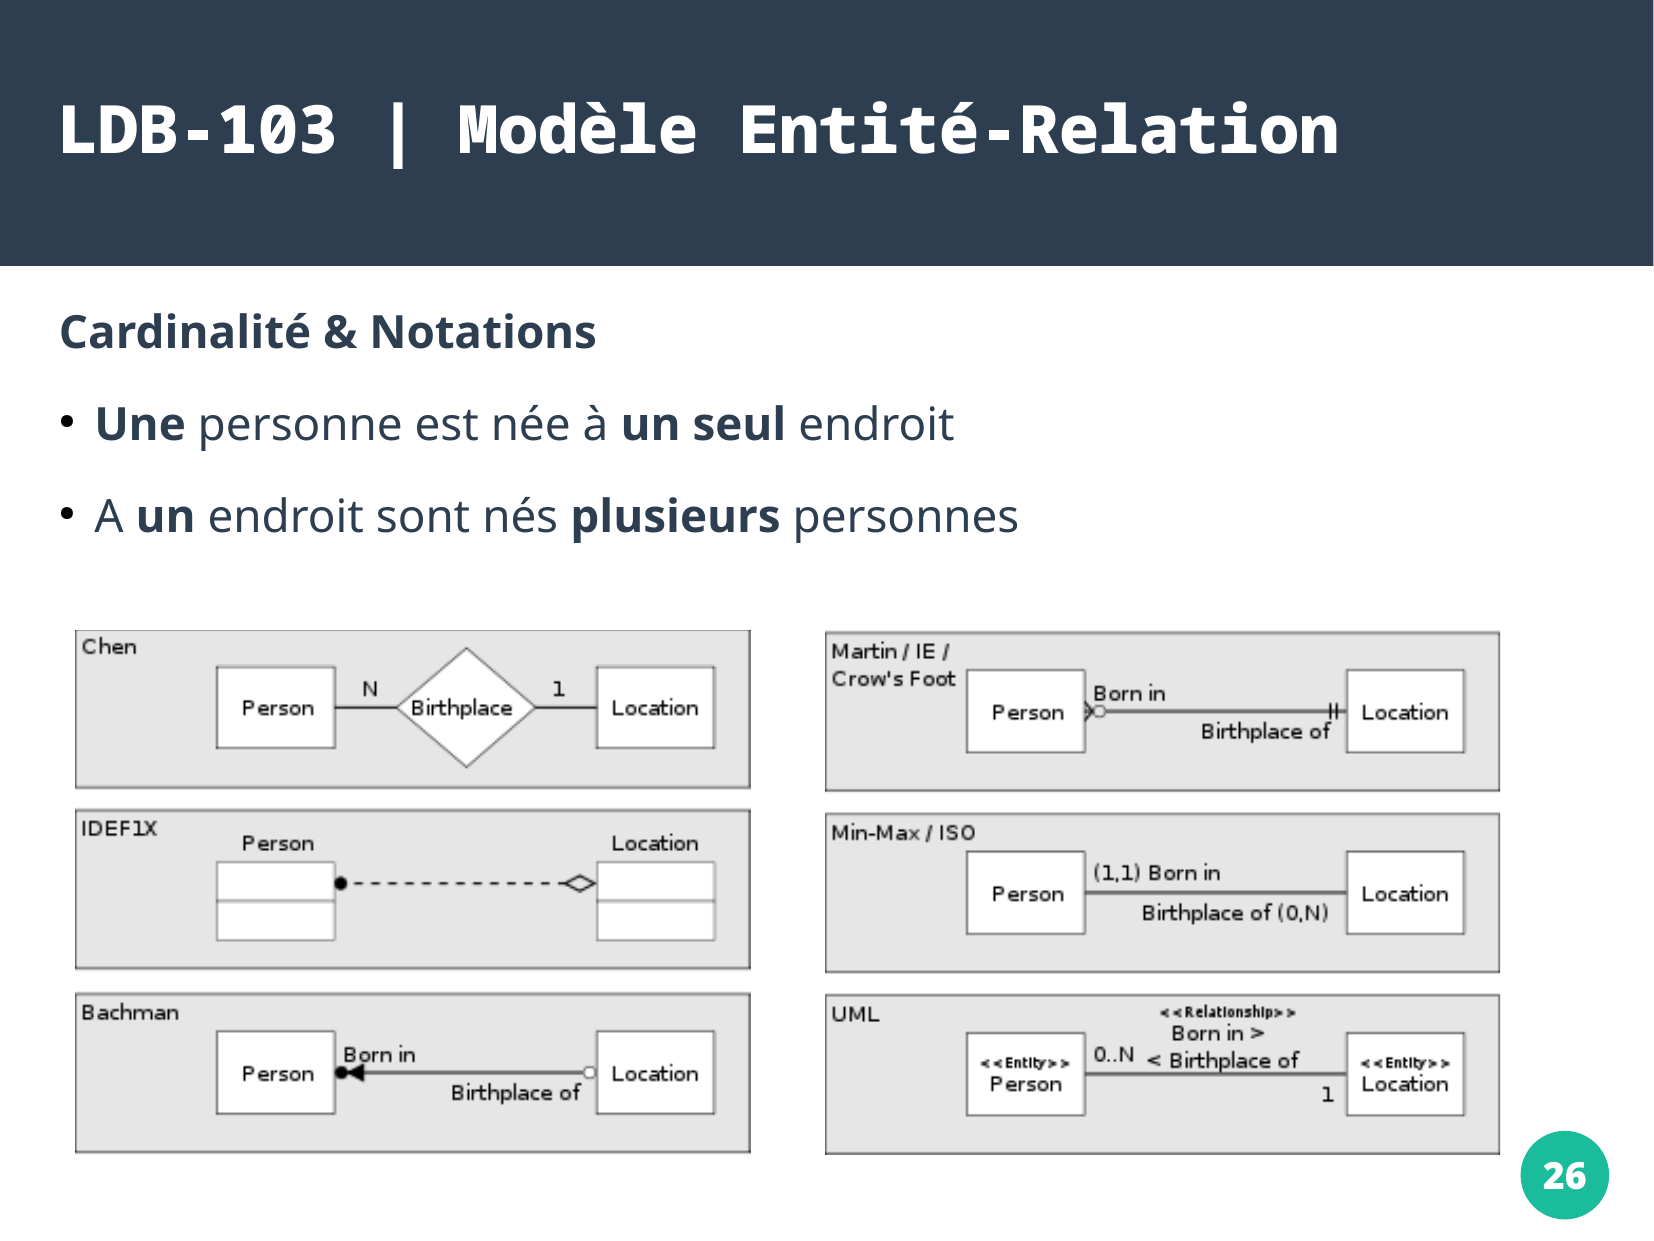

# LDB-103 | Modèle Entité-Relation
Cardinalité & Notations
Une personne est née à un seul endroit
A un endroit sont nés plusieurs personnes
26